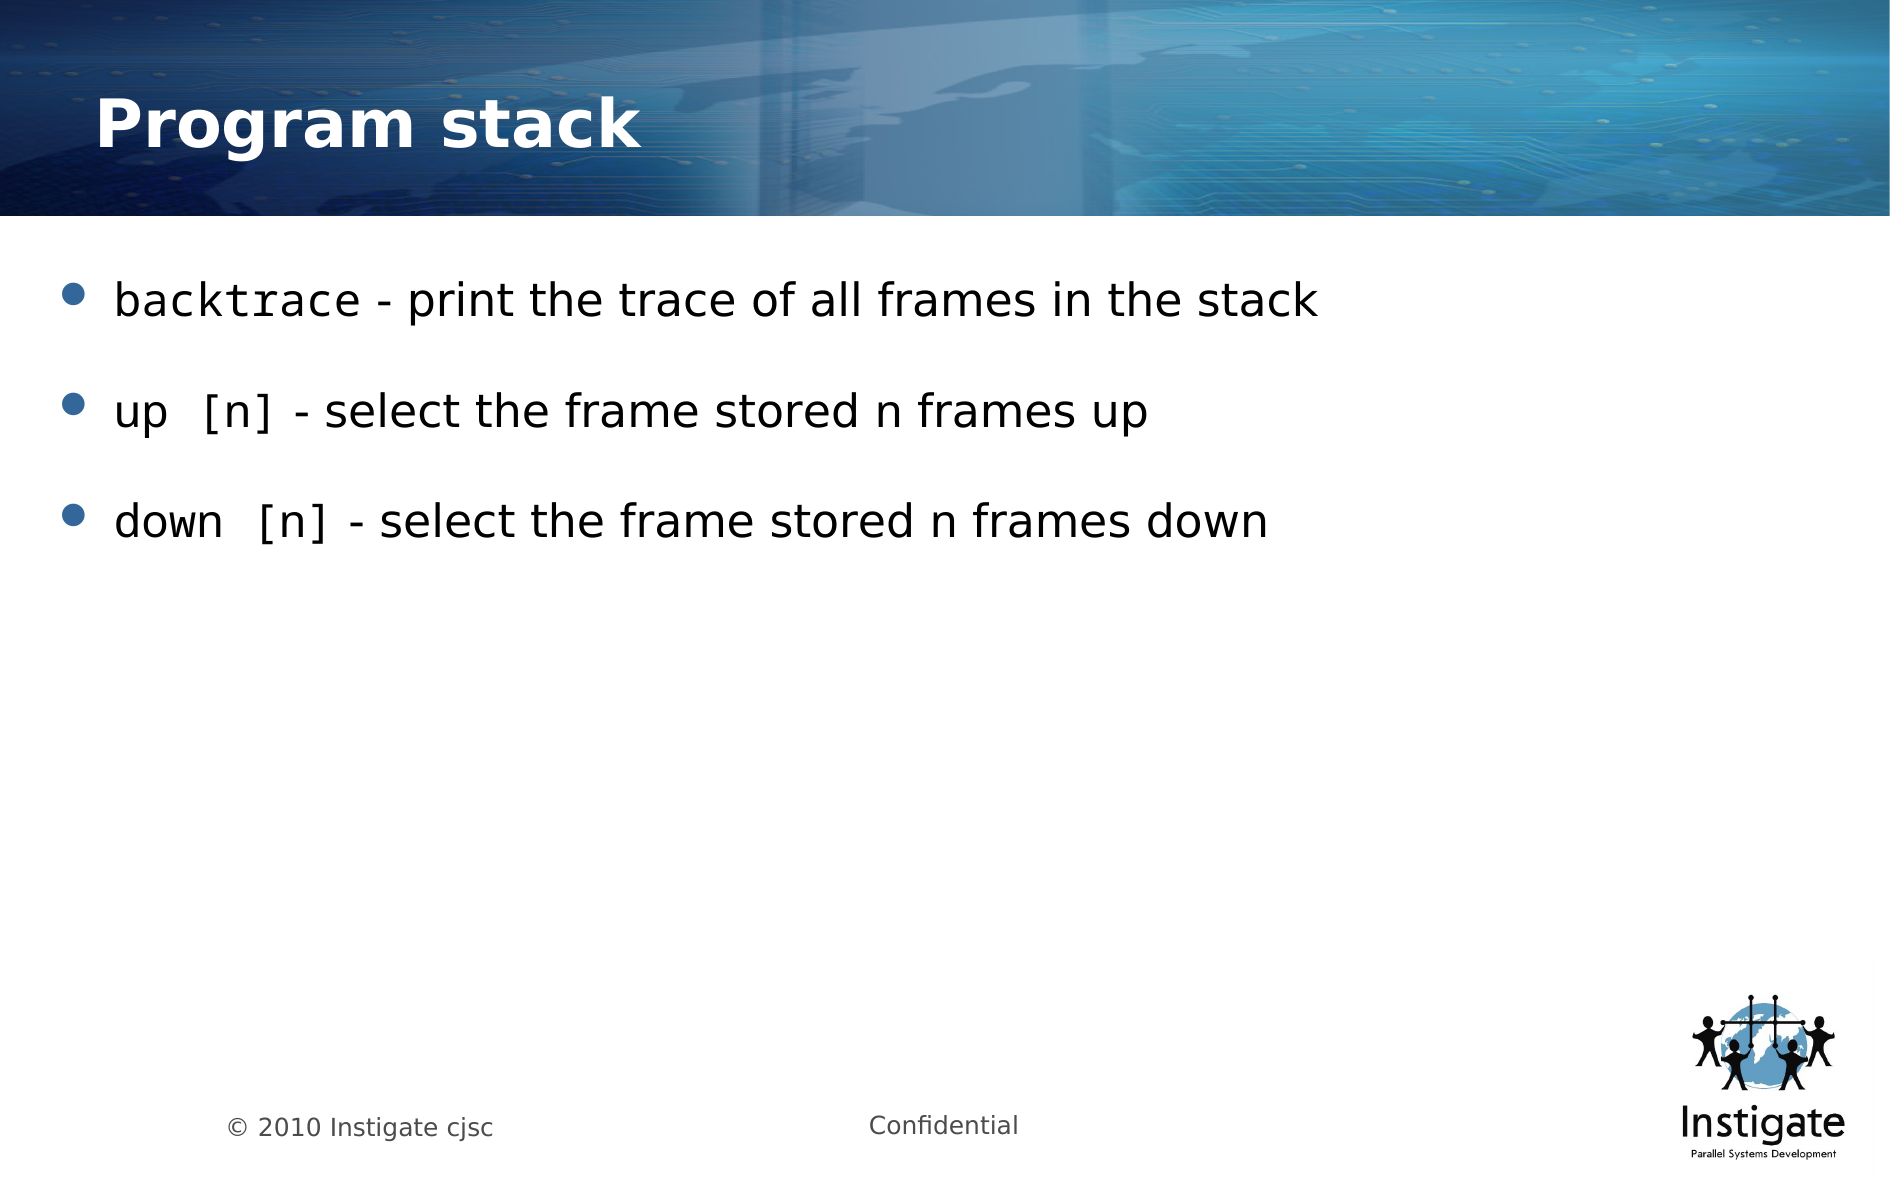

# Program stack
backtrace - print the trace of all frames in the stack
up [n] - select the frame stored n frames up
down [n] - select the frame stored n frames down